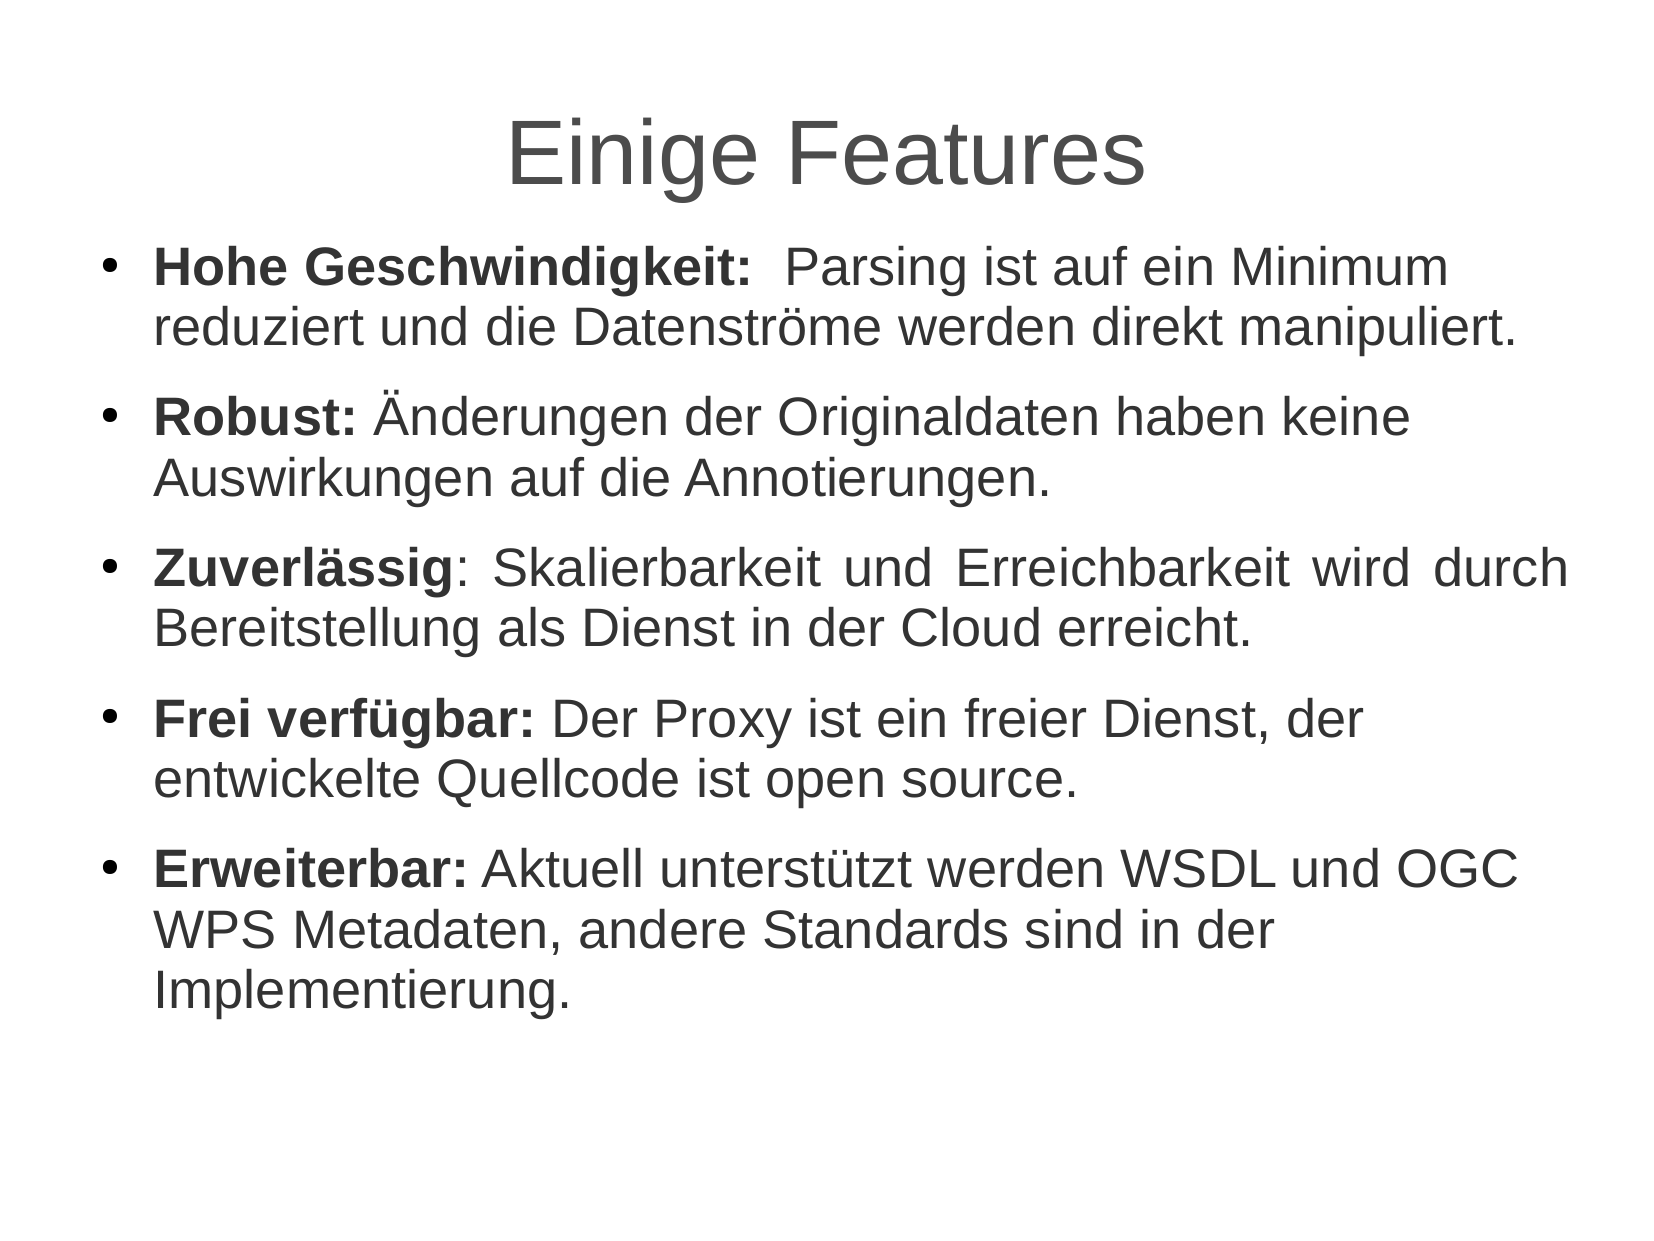

# Einige Features
Hohe Geschwindigkeit: Parsing ist auf ein Minimum reduziert und die Datenströme werden direkt manipuliert.
Robust: Änderungen der Originaldaten haben keine Auswirkungen auf die Annotierungen.
Zuverlässig: Skalierbarkeit und Erreichbarkeit wird durch Bereitstellung als Dienst in der Cloud erreicht.
Frei verfügbar: Der Proxy ist ein freier Dienst, der entwickelte Quellcode ist open source.
Erweiterbar: Aktuell unterstützt werden WSDL und OGC WPS Metadaten, andere Standards sind in der Implementierung.